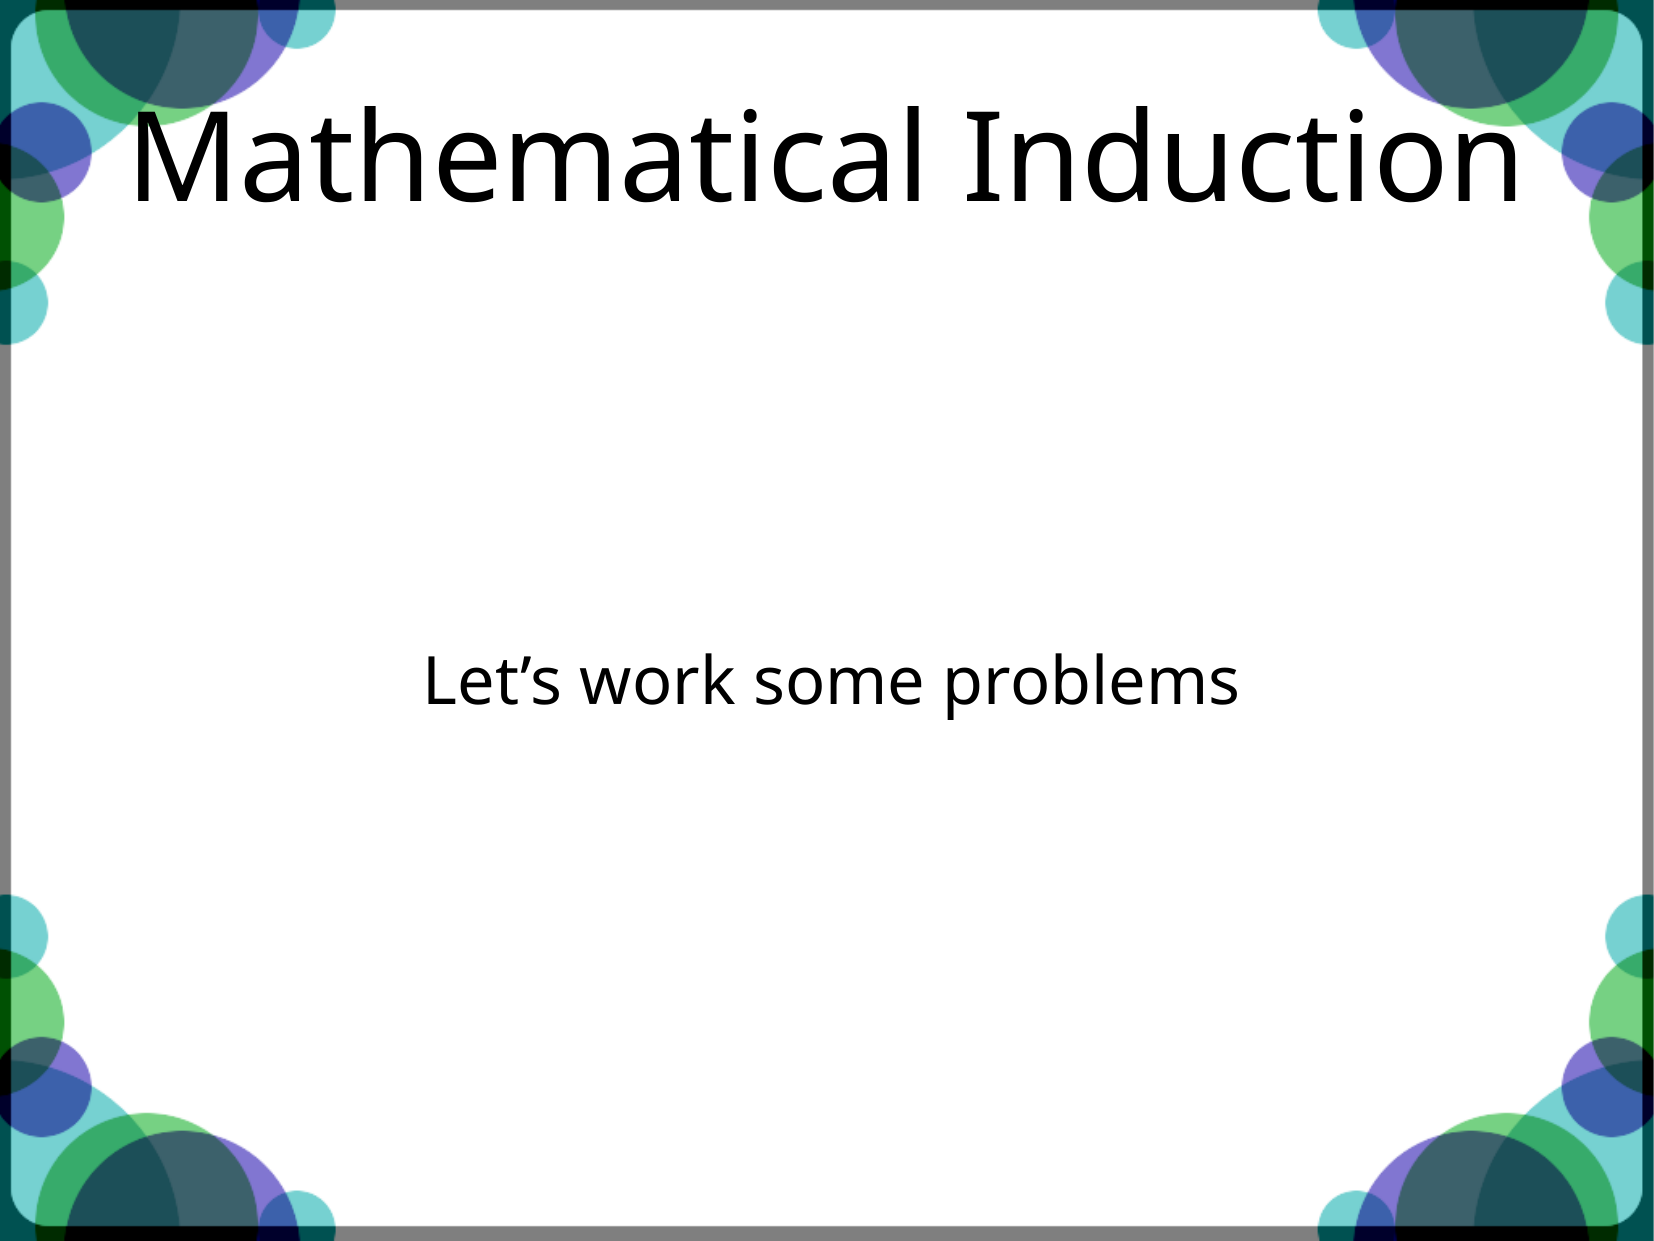

# Mathematical Induction
Let’s work some problems